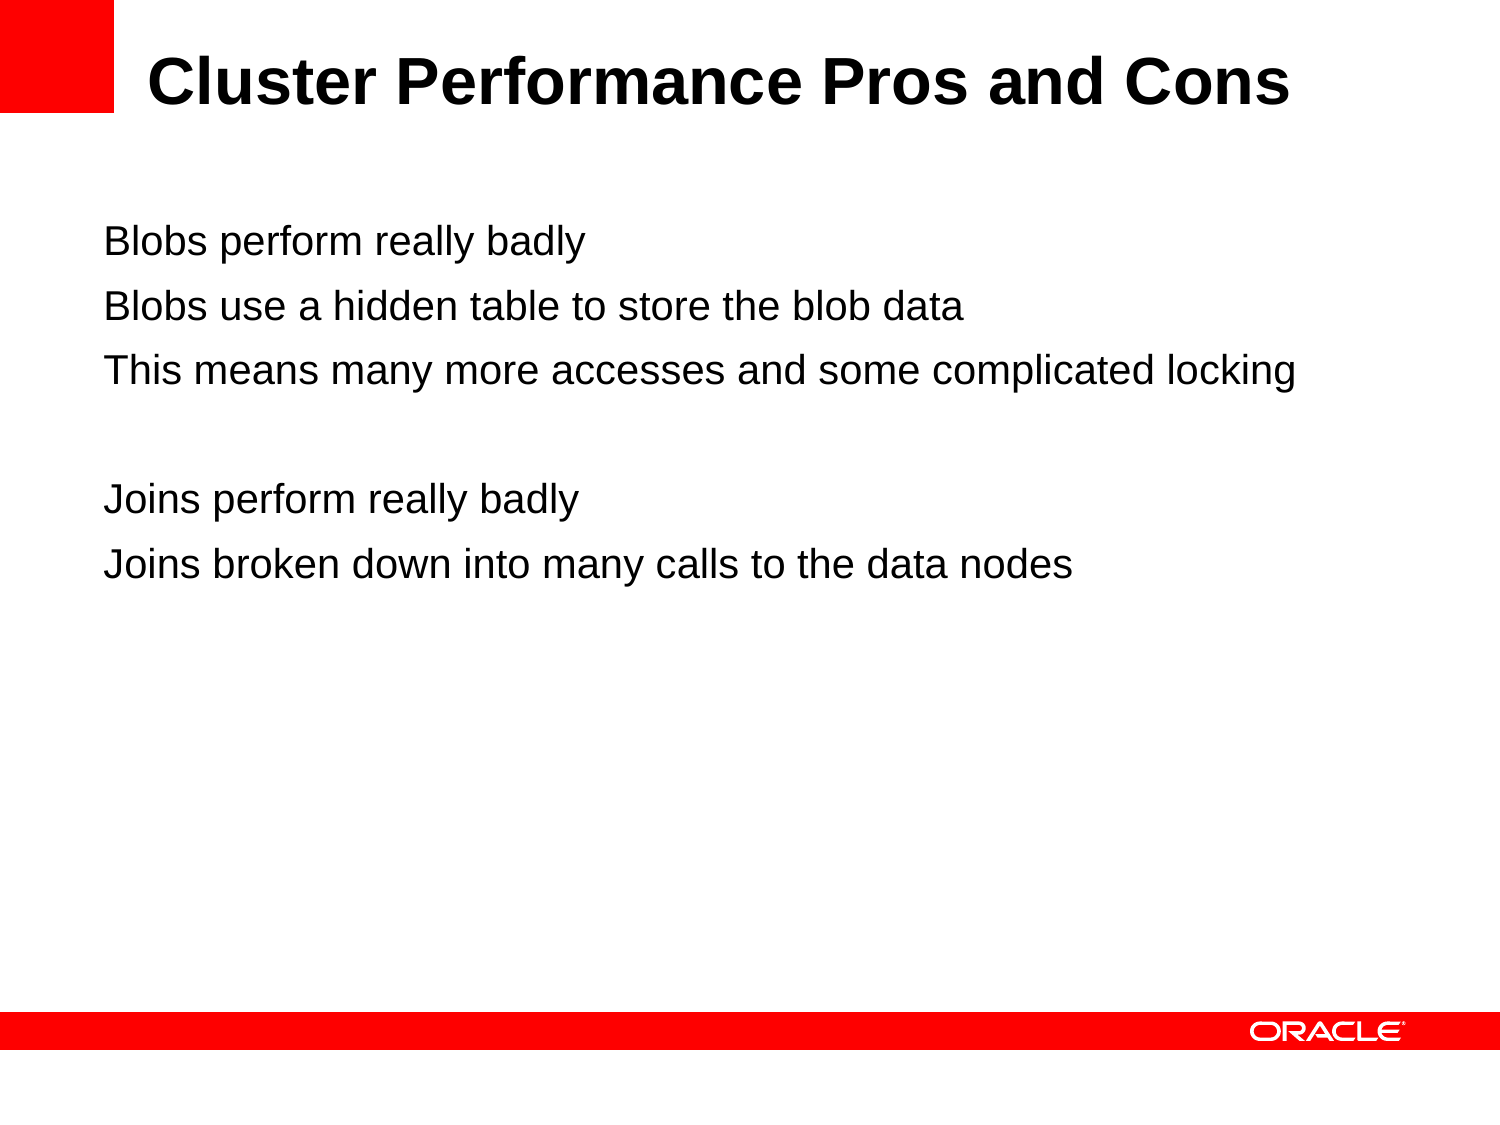

# Cluster Performance Pros and Cons
Blobs perform really badly
Blobs use a hidden table to store the blob data
This means many more accesses and some complicated locking
Joins perform really badly
Joins broken down into many calls to the data nodes